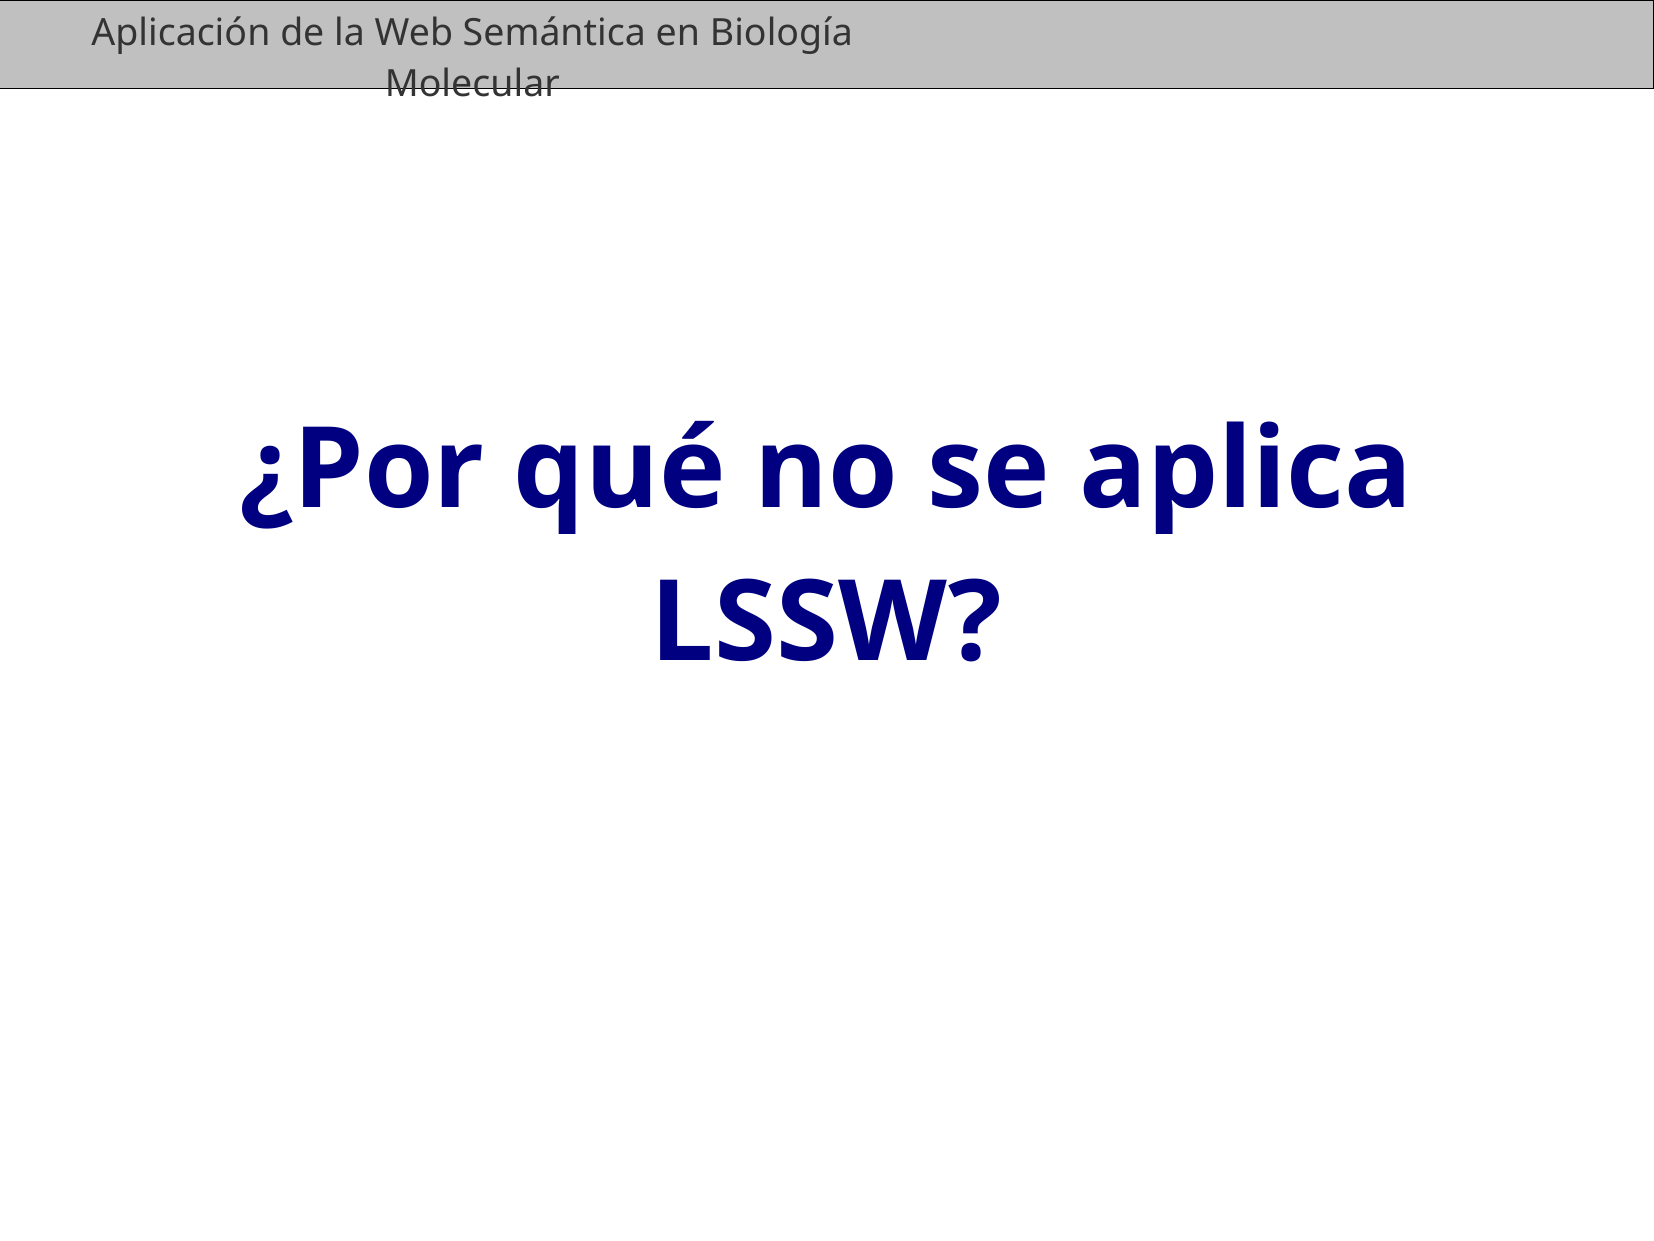

Aplicación de la Web Semántica en Biología Molecular
¿Por qué no se aplica LSSW?